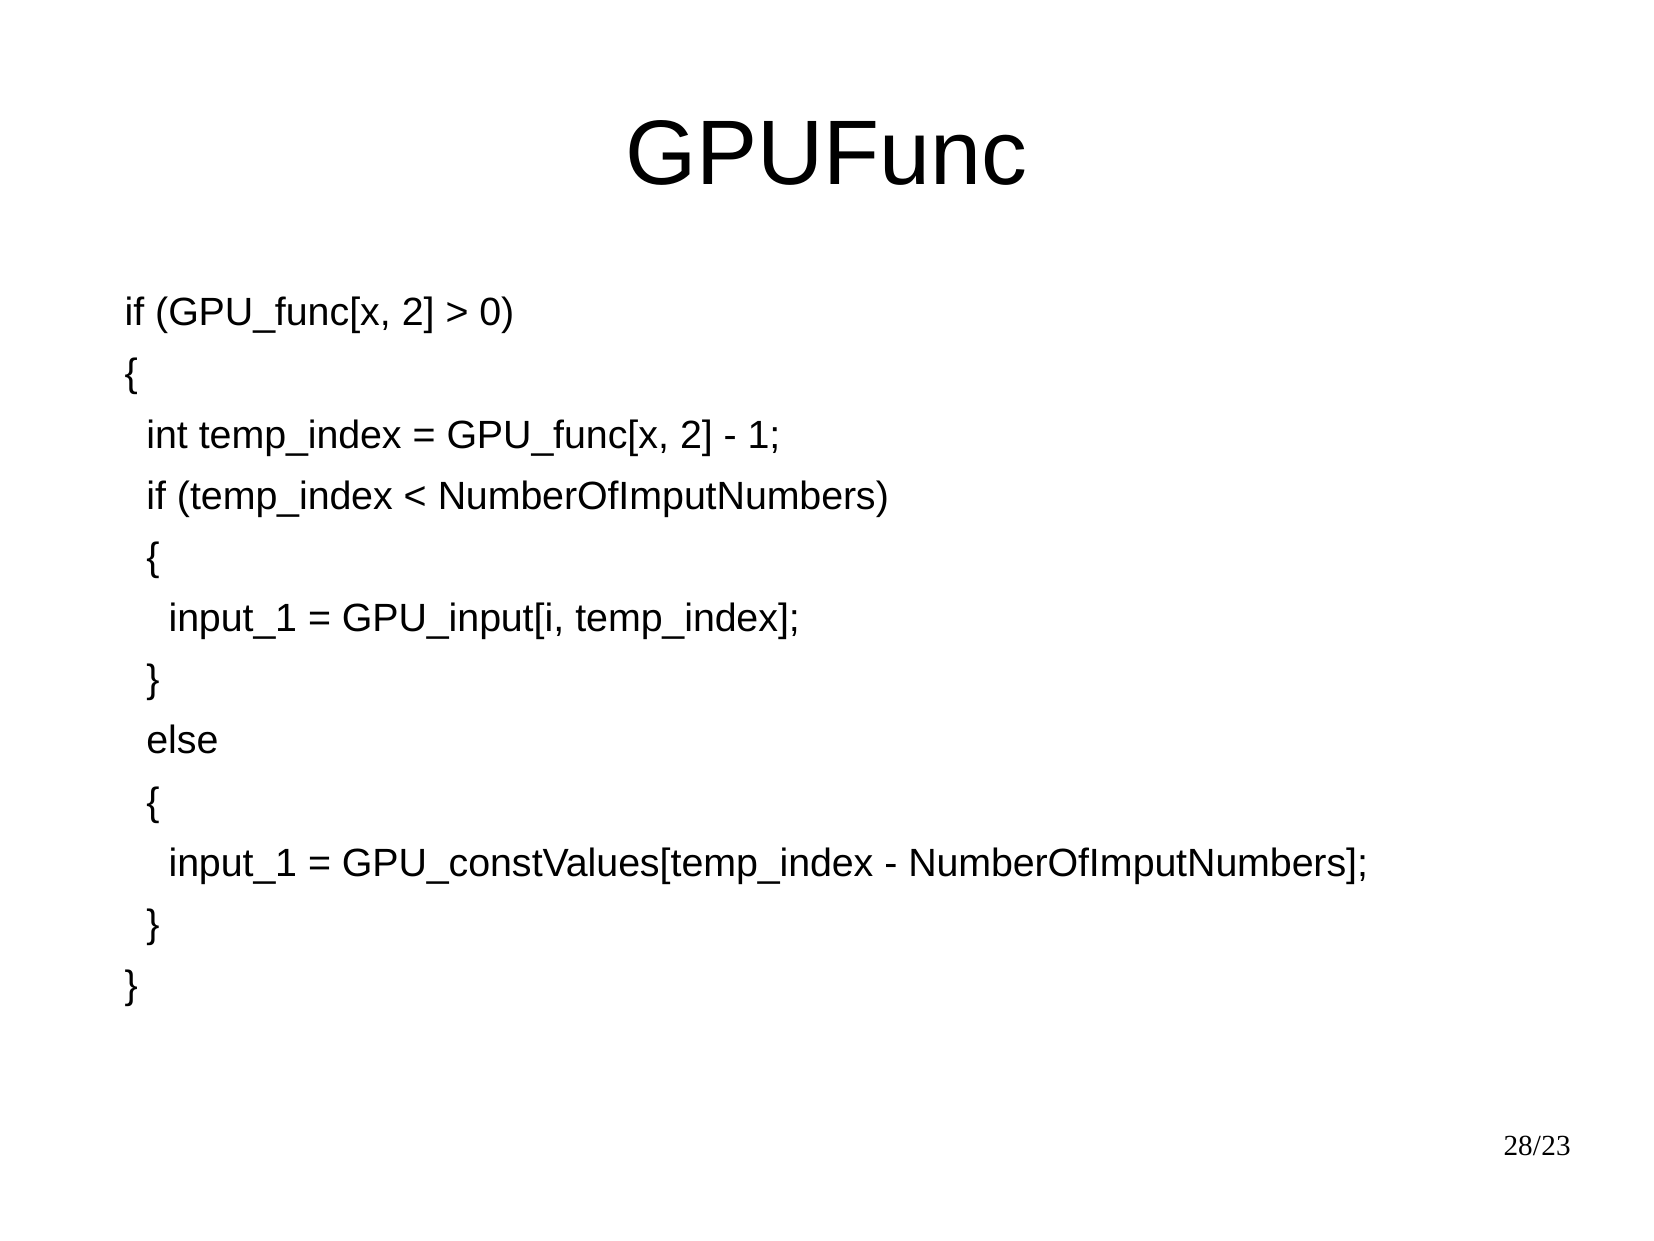

# GPUFunc
if (GPU_func[x, 2] > 0)
{
 int temp_index = GPU_func[x, 2] - 1;
 if (temp_index < NumberOfImputNumbers)
 {
 input_1 = GPU_input[i, temp_index];
 }
 else
 {
 input_1 = GPU_constValues[temp_index - NumberOfImputNumbers];
 }
}
23